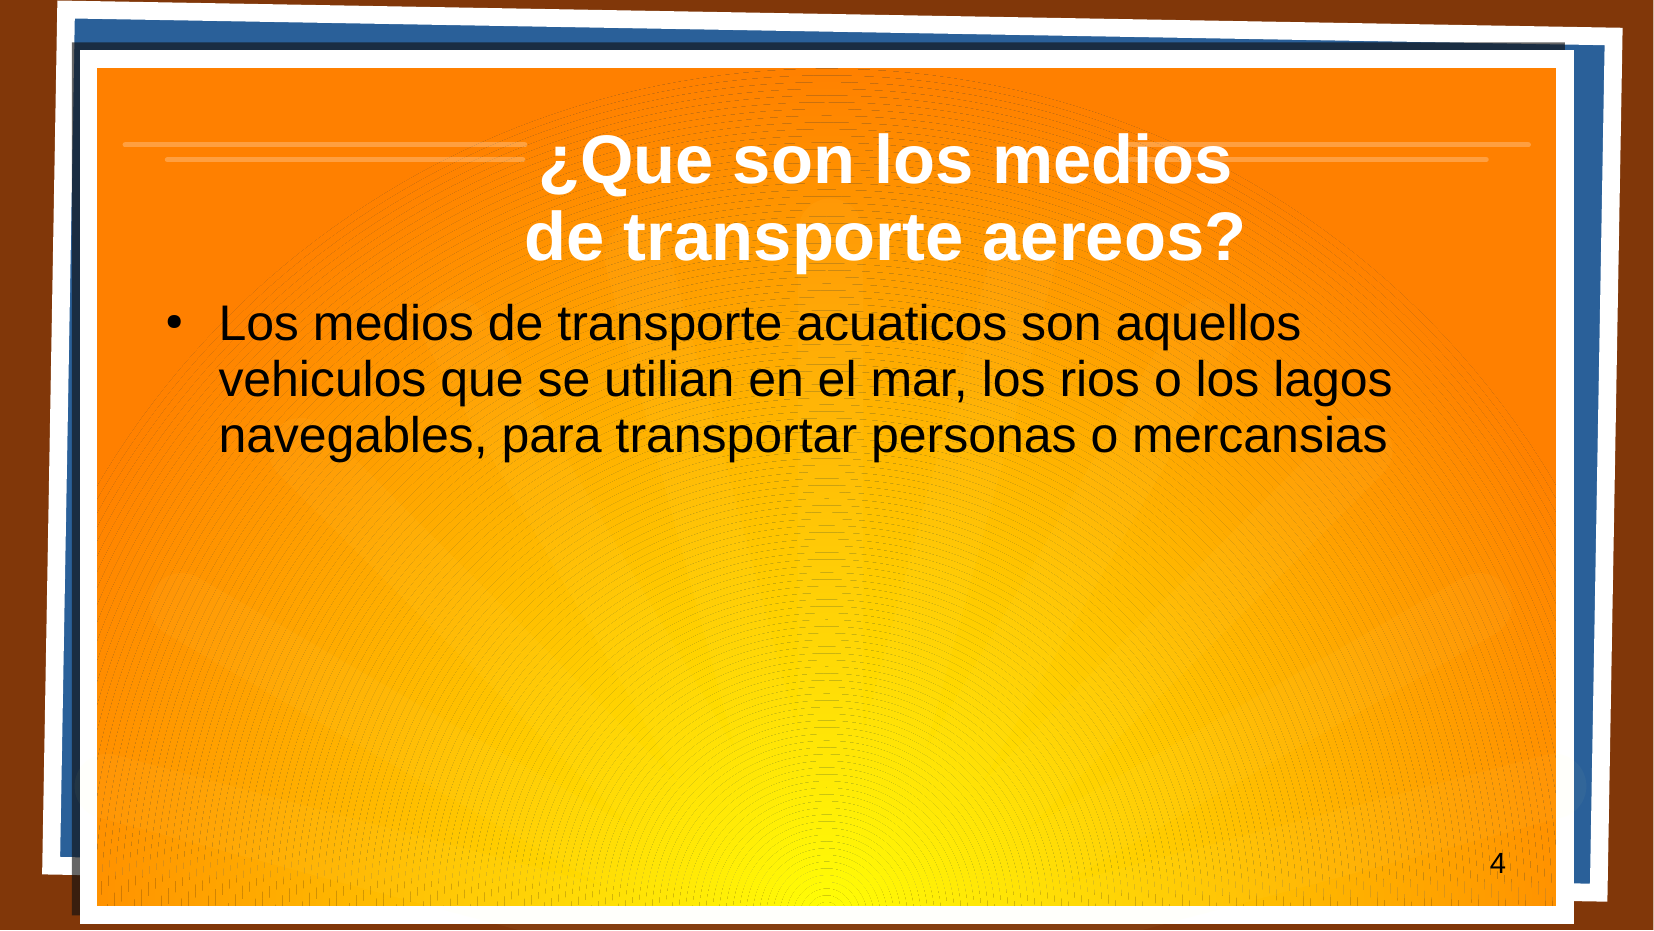

# ¿Que son los medios de transporte aereos?
Los medios de transporte acuaticos son aquellos vehiculos que se utilian en el mar, los rios o los lagos navegables, para transportar personas o mercansias
4